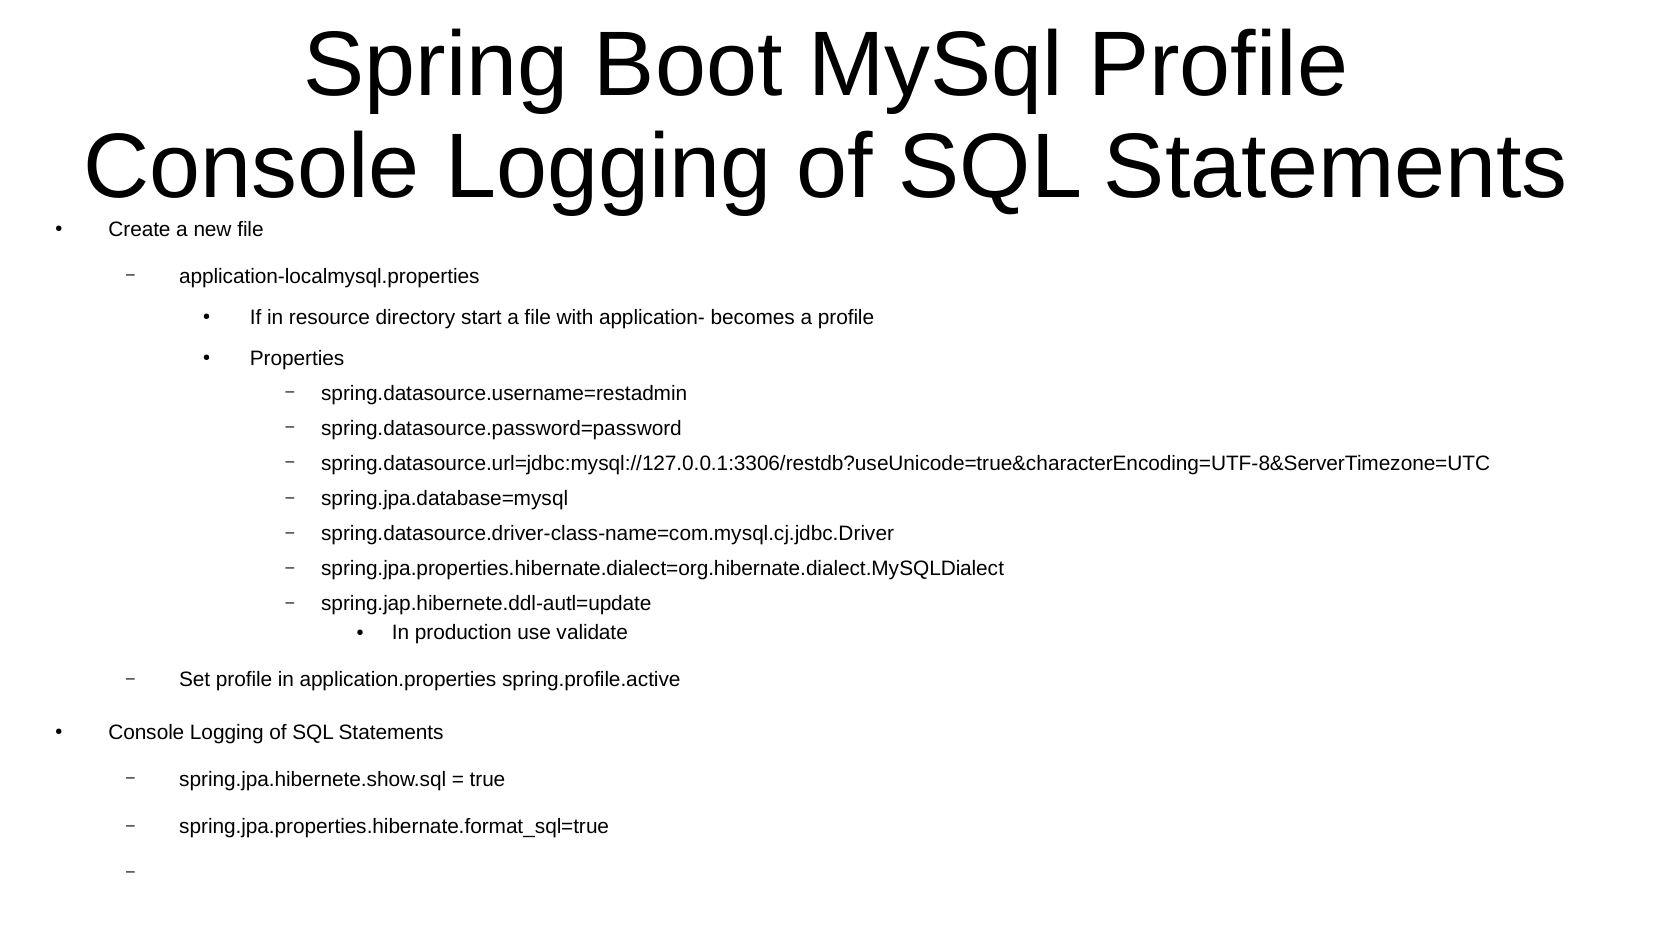

# Spring Boot MySql Profile Console Logging of SQL Statements
Create a new file
application-localmysql.properties
If in resource directory start a file with application- becomes a profile
Properties
spring.datasource.username=restadmin
spring.datasource.password=password
spring.datasource.url=jdbc:mysql://127.0.0.1:3306/restdb?useUnicode=true&characterEncoding=UTF-8&ServerTimezone=UTC
spring.jpa.database=mysql
spring.datasource.driver-class-name=com.mysql.cj.jdbc.Driver
spring.jpa.properties.hibernate.dialect=org.hibernate.dialect.MySQLDialect
spring.jap.hibernete.ddl-autl=update
In production use validate
Set profile in application.properties spring.profile.active
Console Logging of SQL Statements
spring.jpa.hibernete.show.sql = true
spring.jpa.properties.hibernate.format_sql=true